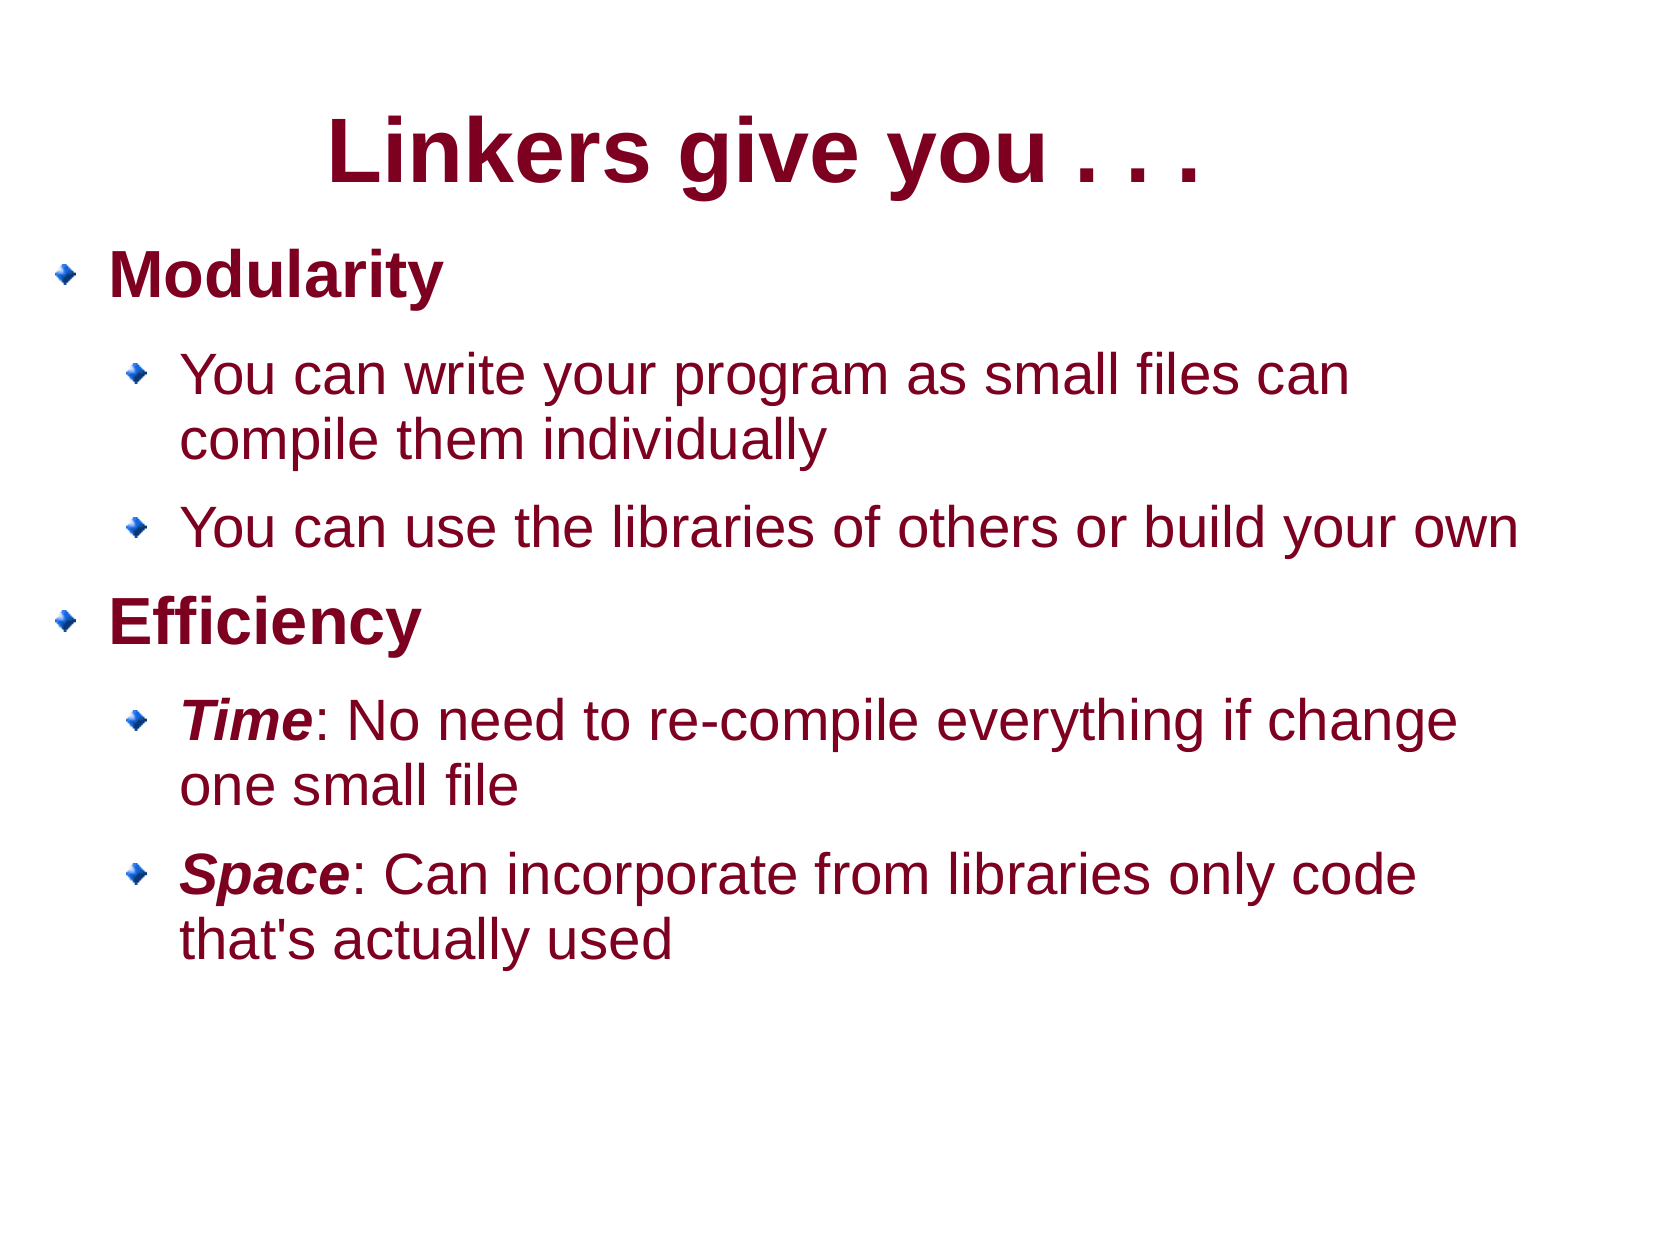

# Linkers give you . . .
Modularity
You can write your program as small files can compile them individually
You can use the libraries of others or build your own
Efficiency
Time: No need to re-compile everything if change one small file
Space: Can incorporate from libraries only code that's actually used